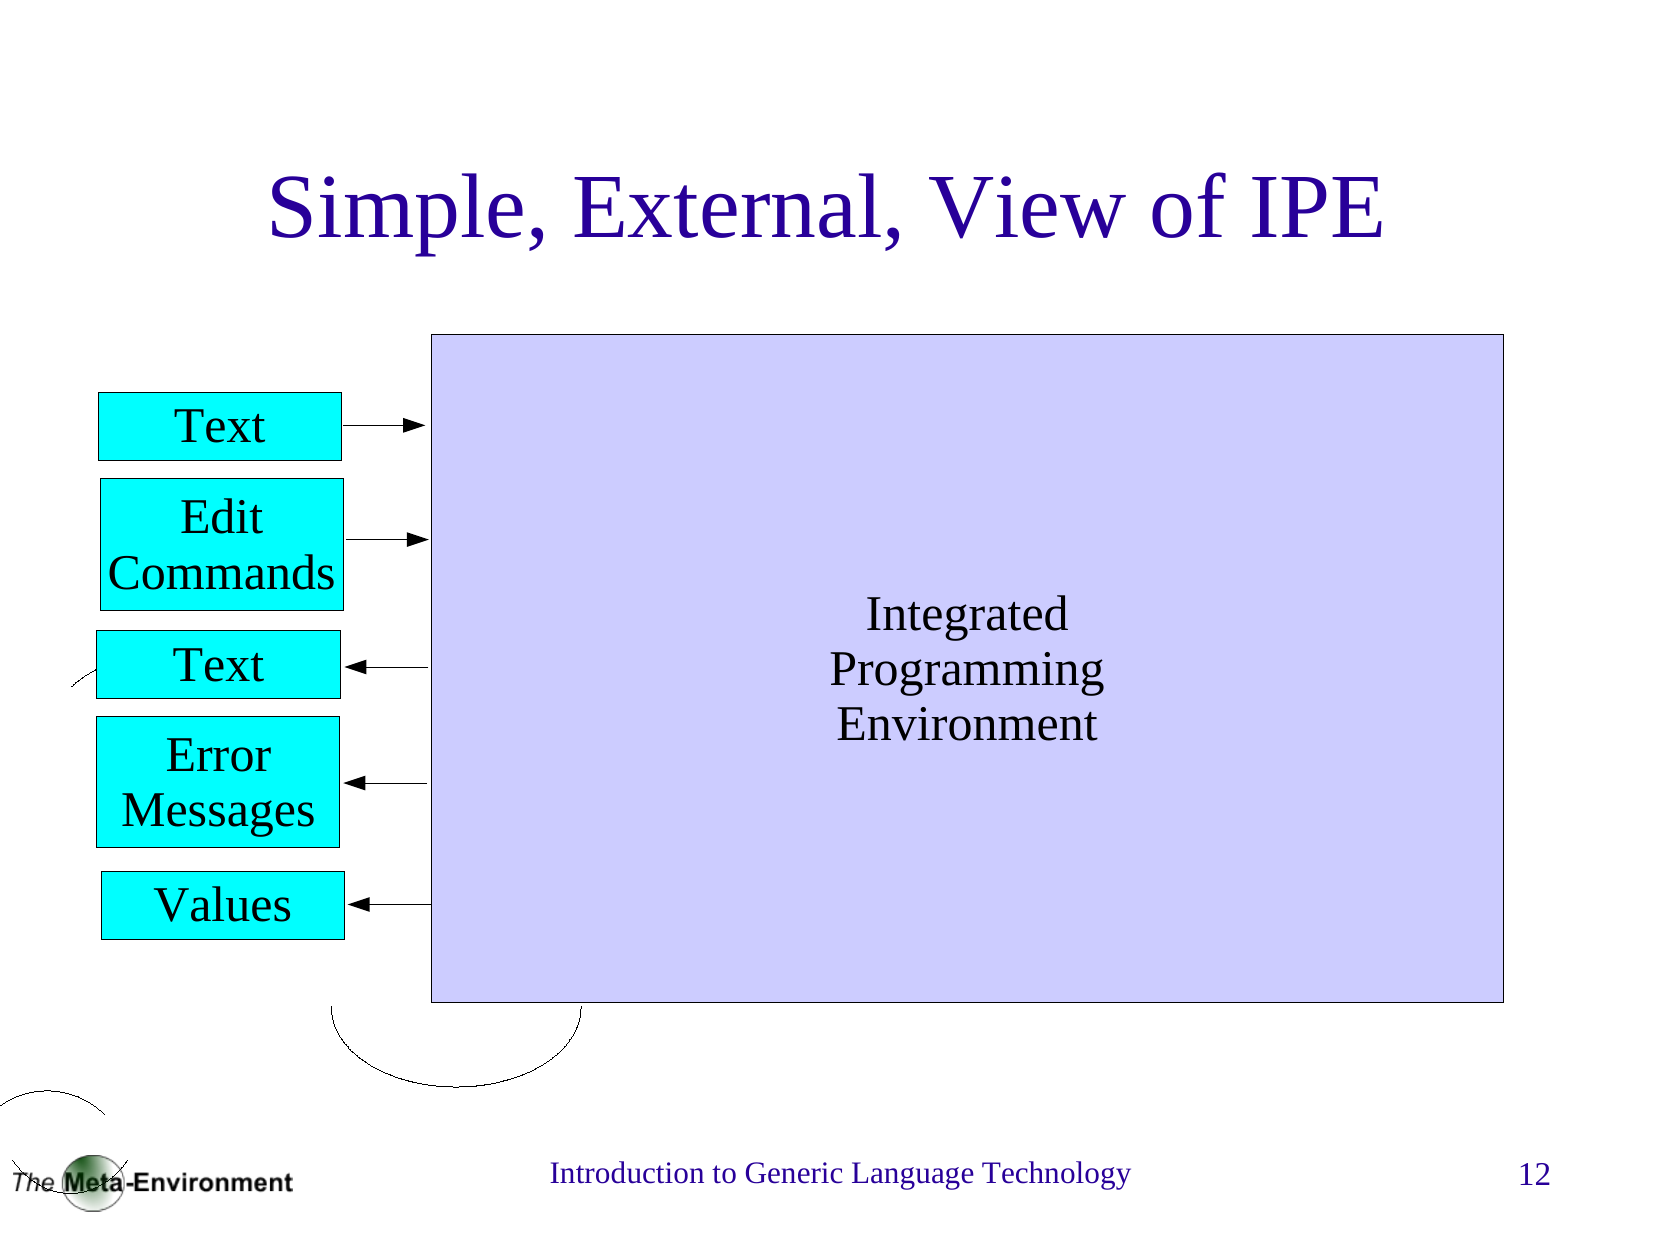

# Simple, External, View of IPE
Integrated
Programming
Environment
Text
Edit
Commands
Text
Error
Messages
Values